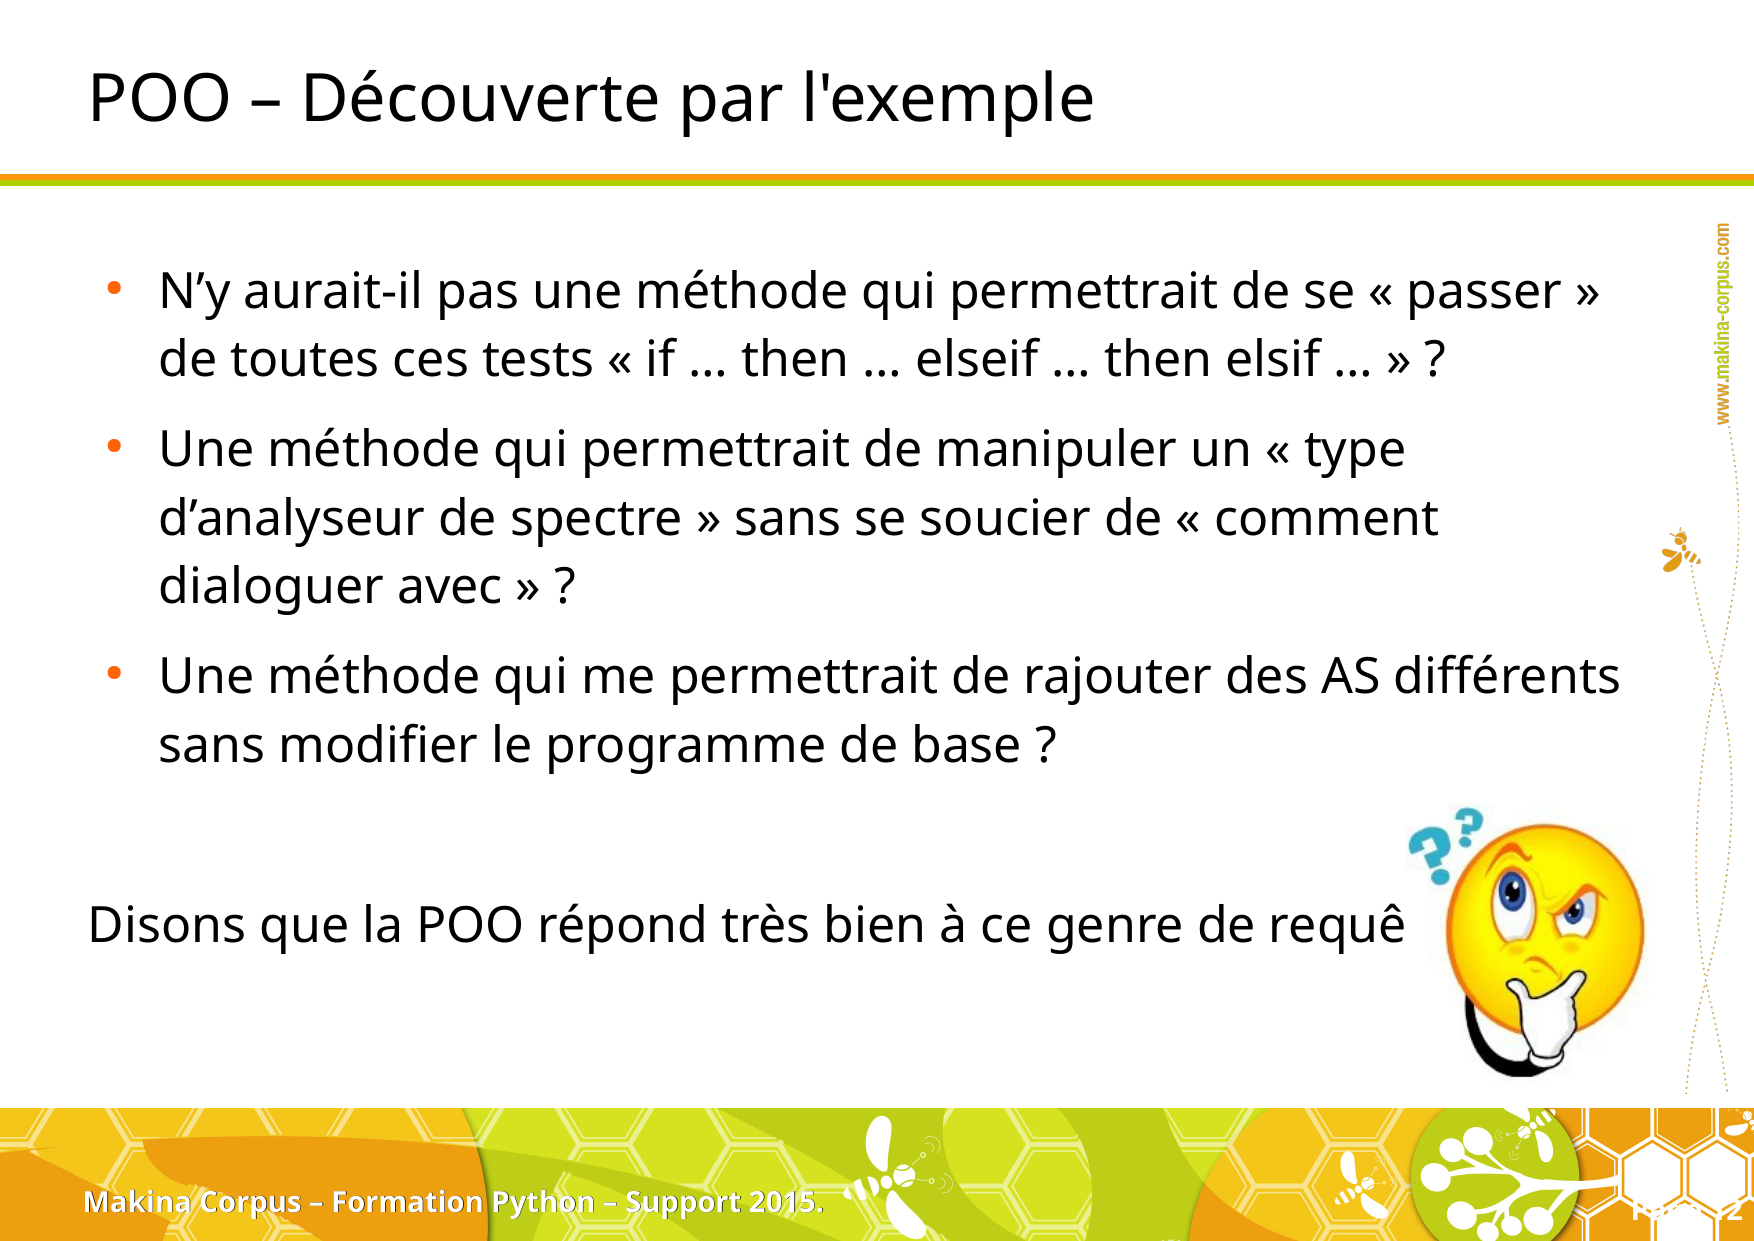

# POO – Découverte par l'exemple
N’y aurait-il pas une méthode qui permettrait de se « passer » de toutes ces tests « if … then … elseif … then elsif … » ?
Une méthode qui permettrait de manipuler un « type d’analyseur de spectre » sans se soucier de « comment dialoguer avec » ?
Une méthode qui me permettrait de rajouter des AS différents sans modifier le programme de base ?
Disons que la POO répond très bien à ce genre de requêtes …
tesg
12